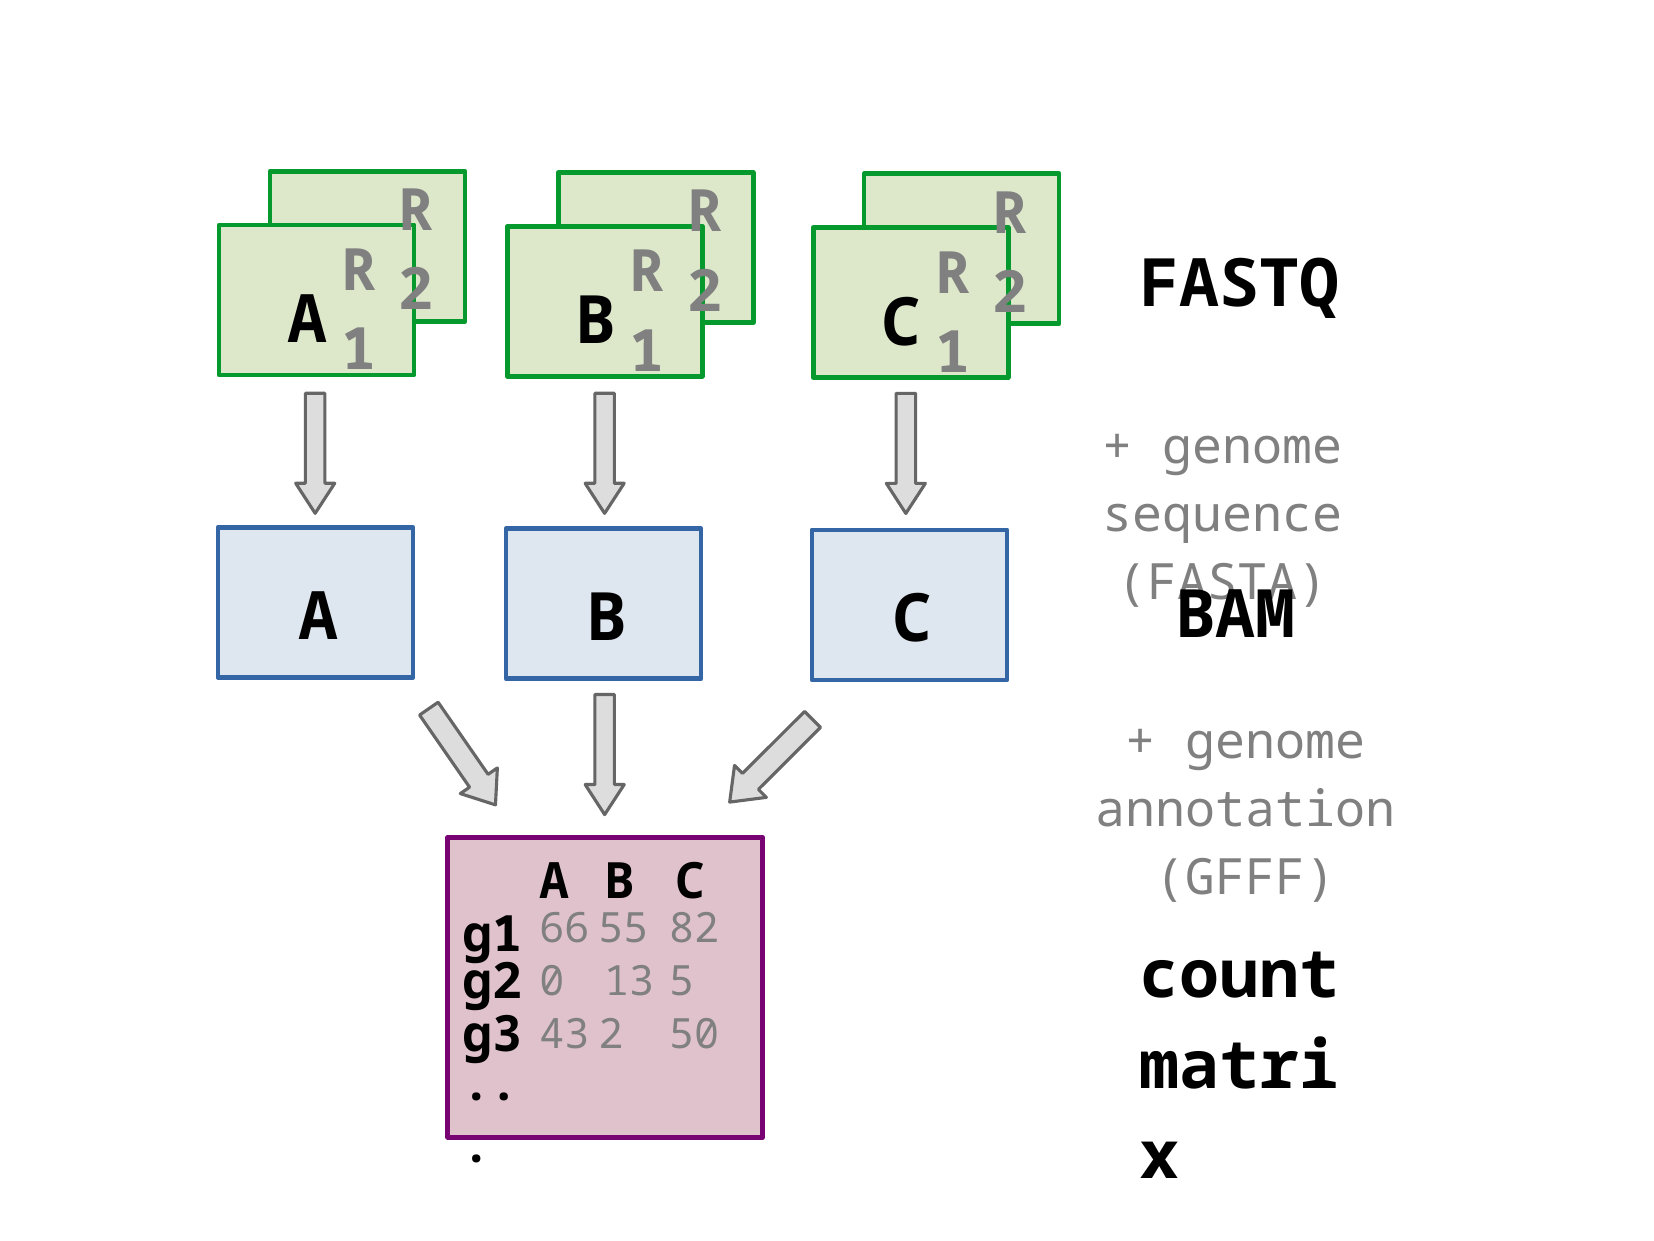

R2
R2
R2
R1
R1
R1
FASTQ
A
B
C
+ genome sequence (FASTA)
BAM
A
B
C
+ genome annotation (GFFF)
A
B
C
g1
66
55
82
count
matrix
g2
0
13
5
g3
43
2
50
...